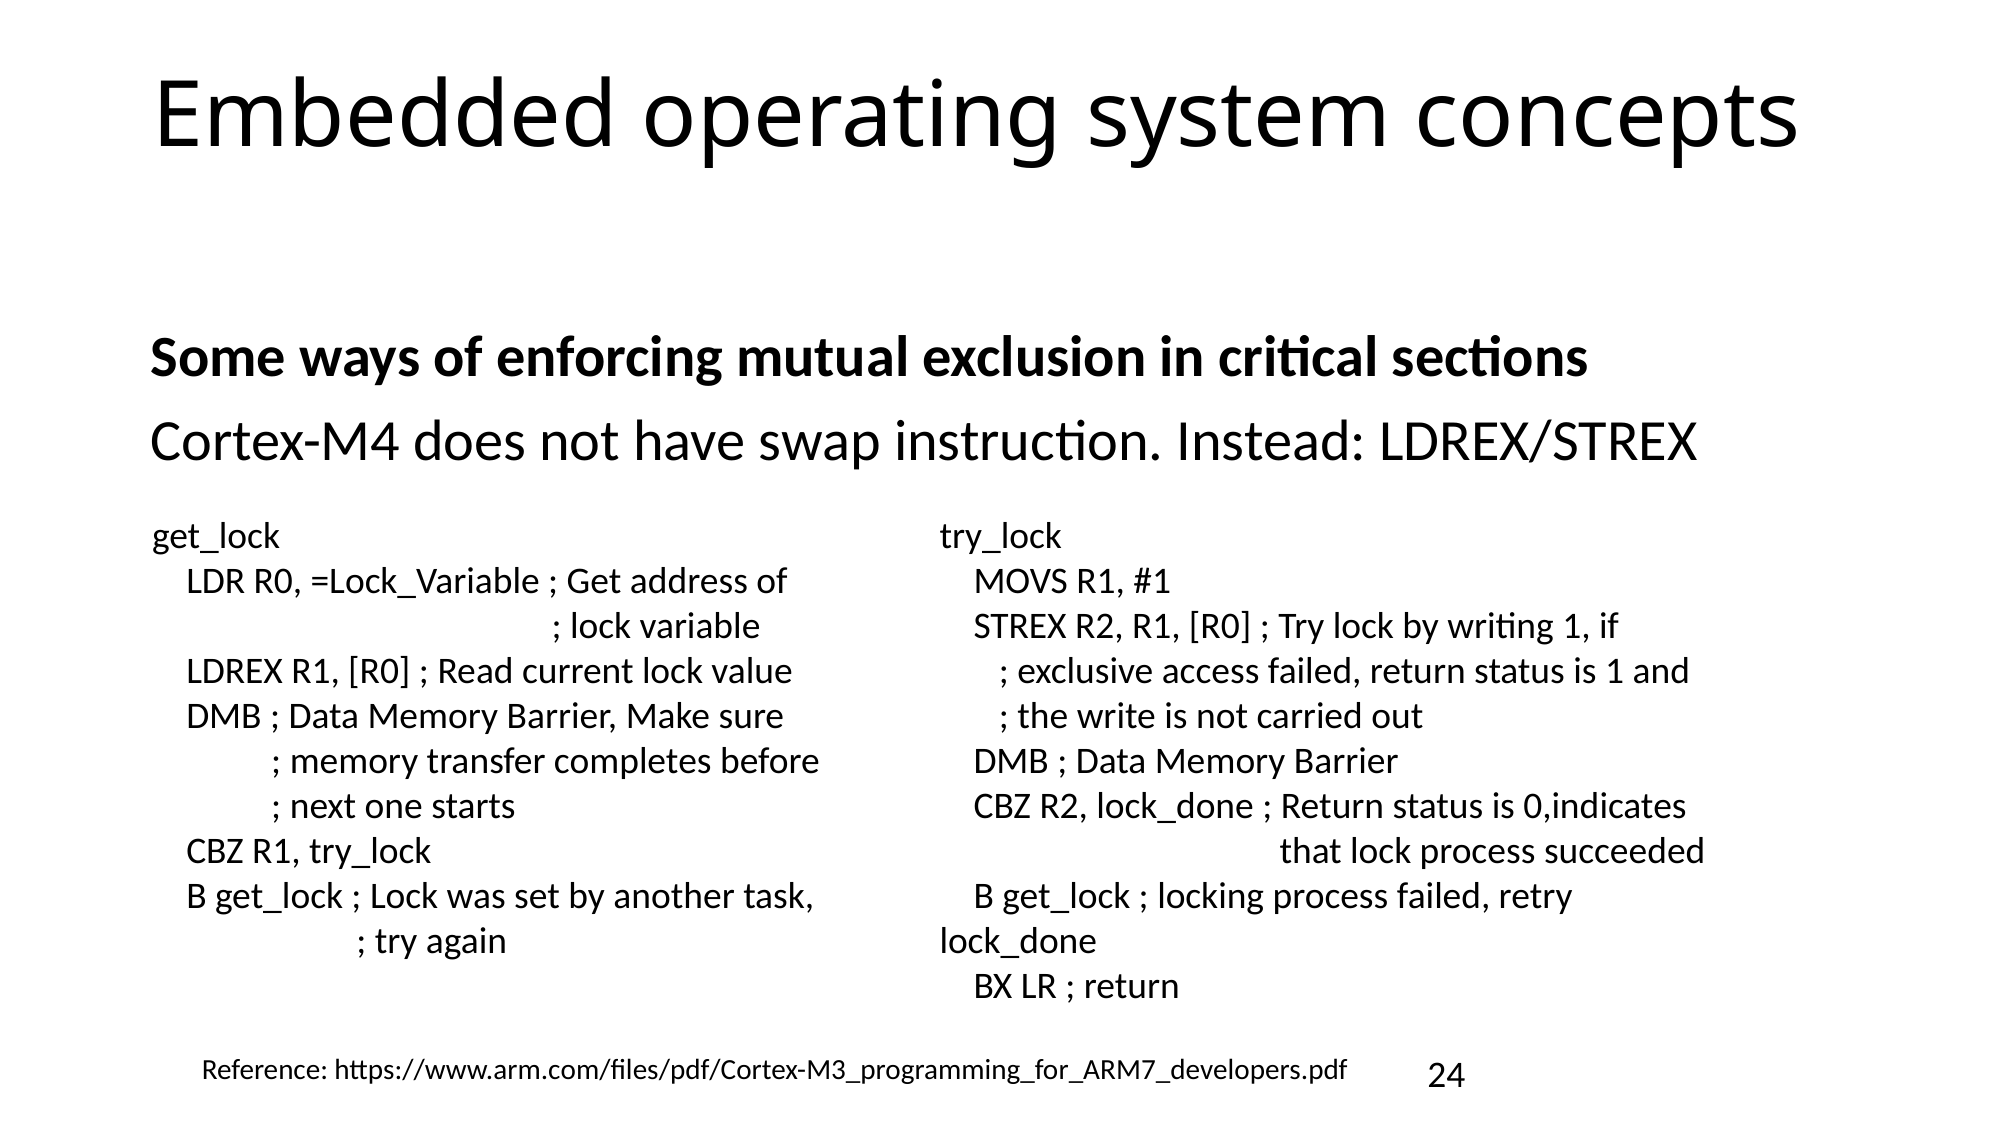

# Embedded operating system concepts
Some ways of enforcing mutual exclusion in critical sections
Cortex-M4 does not have swap instruction. Instead: LDREX/STREX
get_lock
 LDR R0, =Lock_Variable ; Get address of
 ; lock variable
 LDREX R1, [R0] ; Read current lock value
 DMB ; Data Memory Barrier, Make sure
 ; memory transfer completes before
 ; next one starts
 CBZ R1, try_lock
 B get_lock ; Lock was set by another task,
 ; try again
try_lock
 MOVS R1, #1
 STREX R2, R1, [R0] ; Try lock by writing 1, if
 ; exclusive access failed, return status is 1 and
 ; the write is not carried out
 DMB ; Data Memory Barrier
 CBZ R2, lock_done ; Return status is 0,indicates
 that lock process succeeded
 B get_lock ; locking process failed, retry
lock_done
 BX LR ; return
Reference: https://www.arm.com/files/pdf/Cortex-M3_programming_for_ARM7_developers.pdf